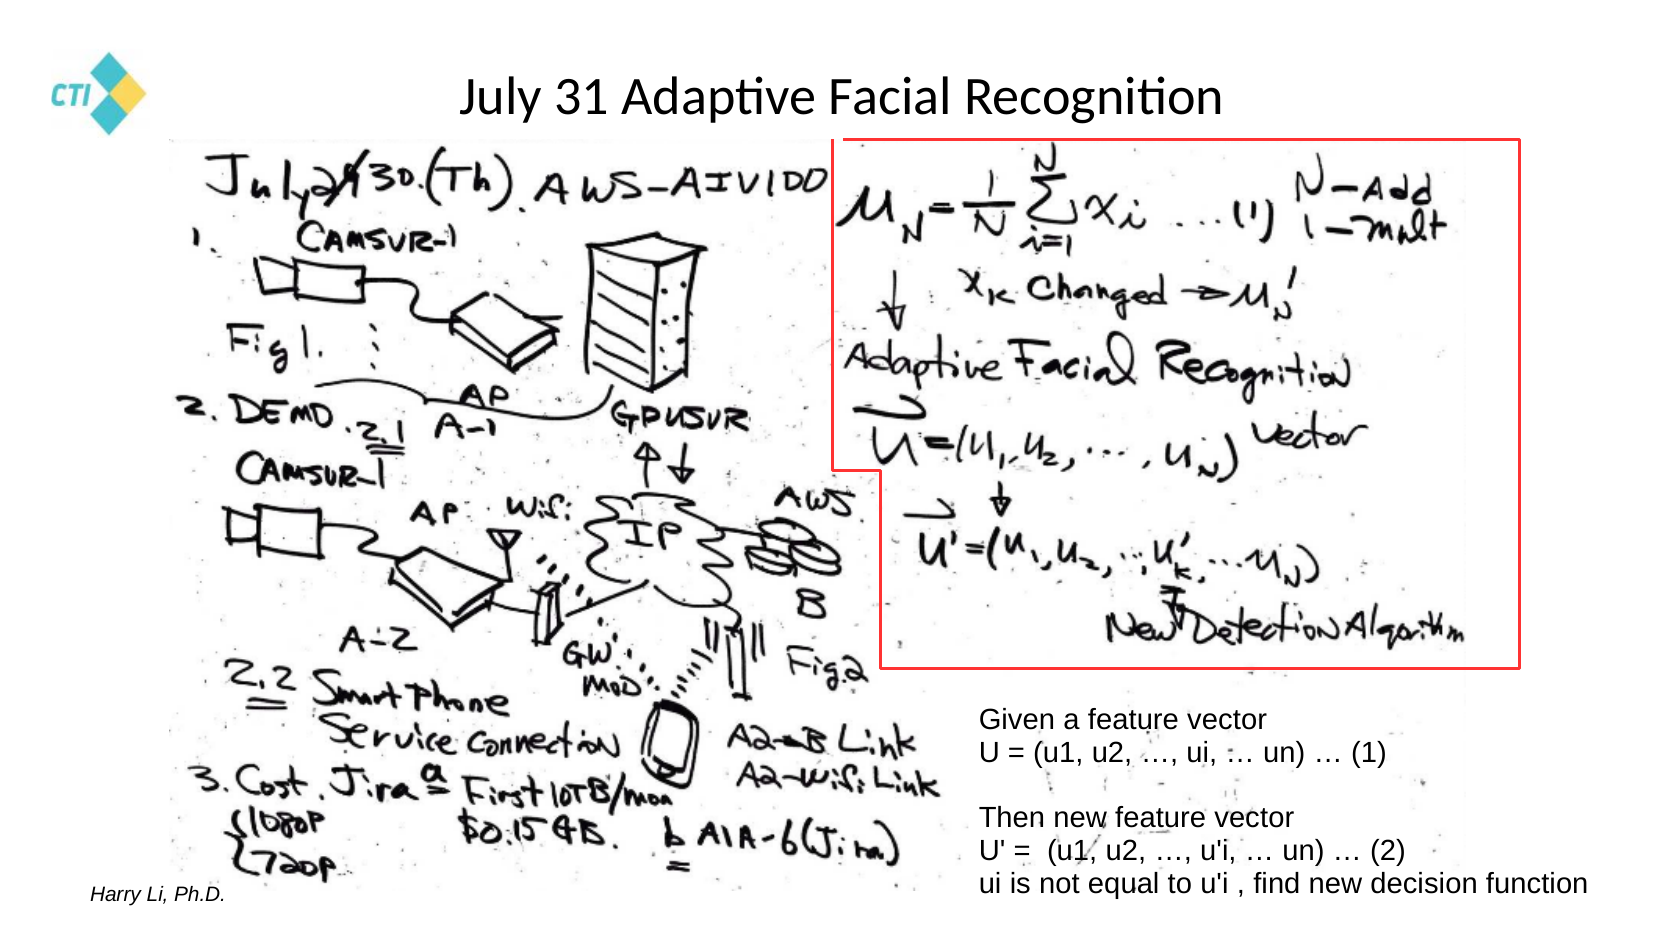

July 31 Adaptive Facial Recognition
Given a feature vector
U = (u1, u2, …, ui, … un) … (1)
Then new feature vector
U' = (u1, u2, …, u'i, … un) … (2)
ui is not equal to u'i , find new decision function
Harry Li, Ph.D.